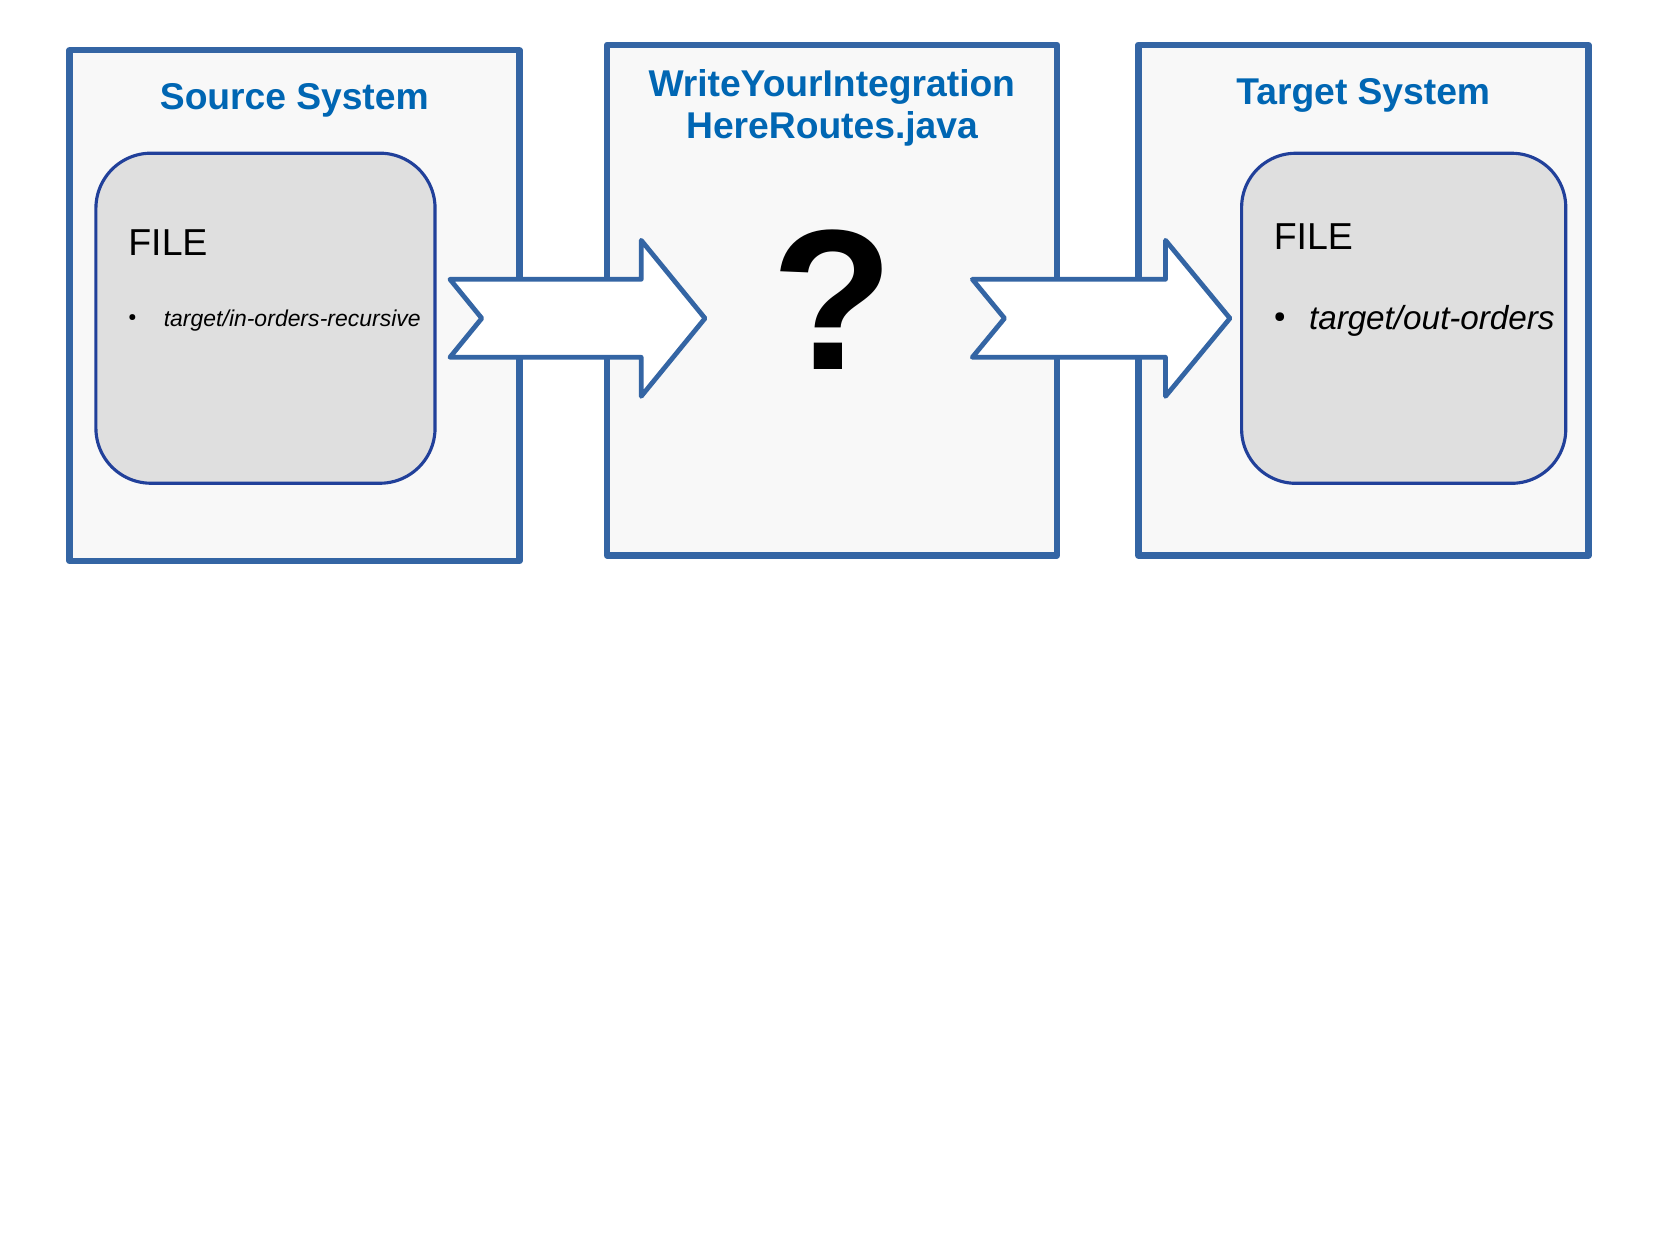

Target System
WriteYourIntegration
HereRoutes.java
?
Source System
FILE
target/in-orders-recursive
FILE
target/out-orders